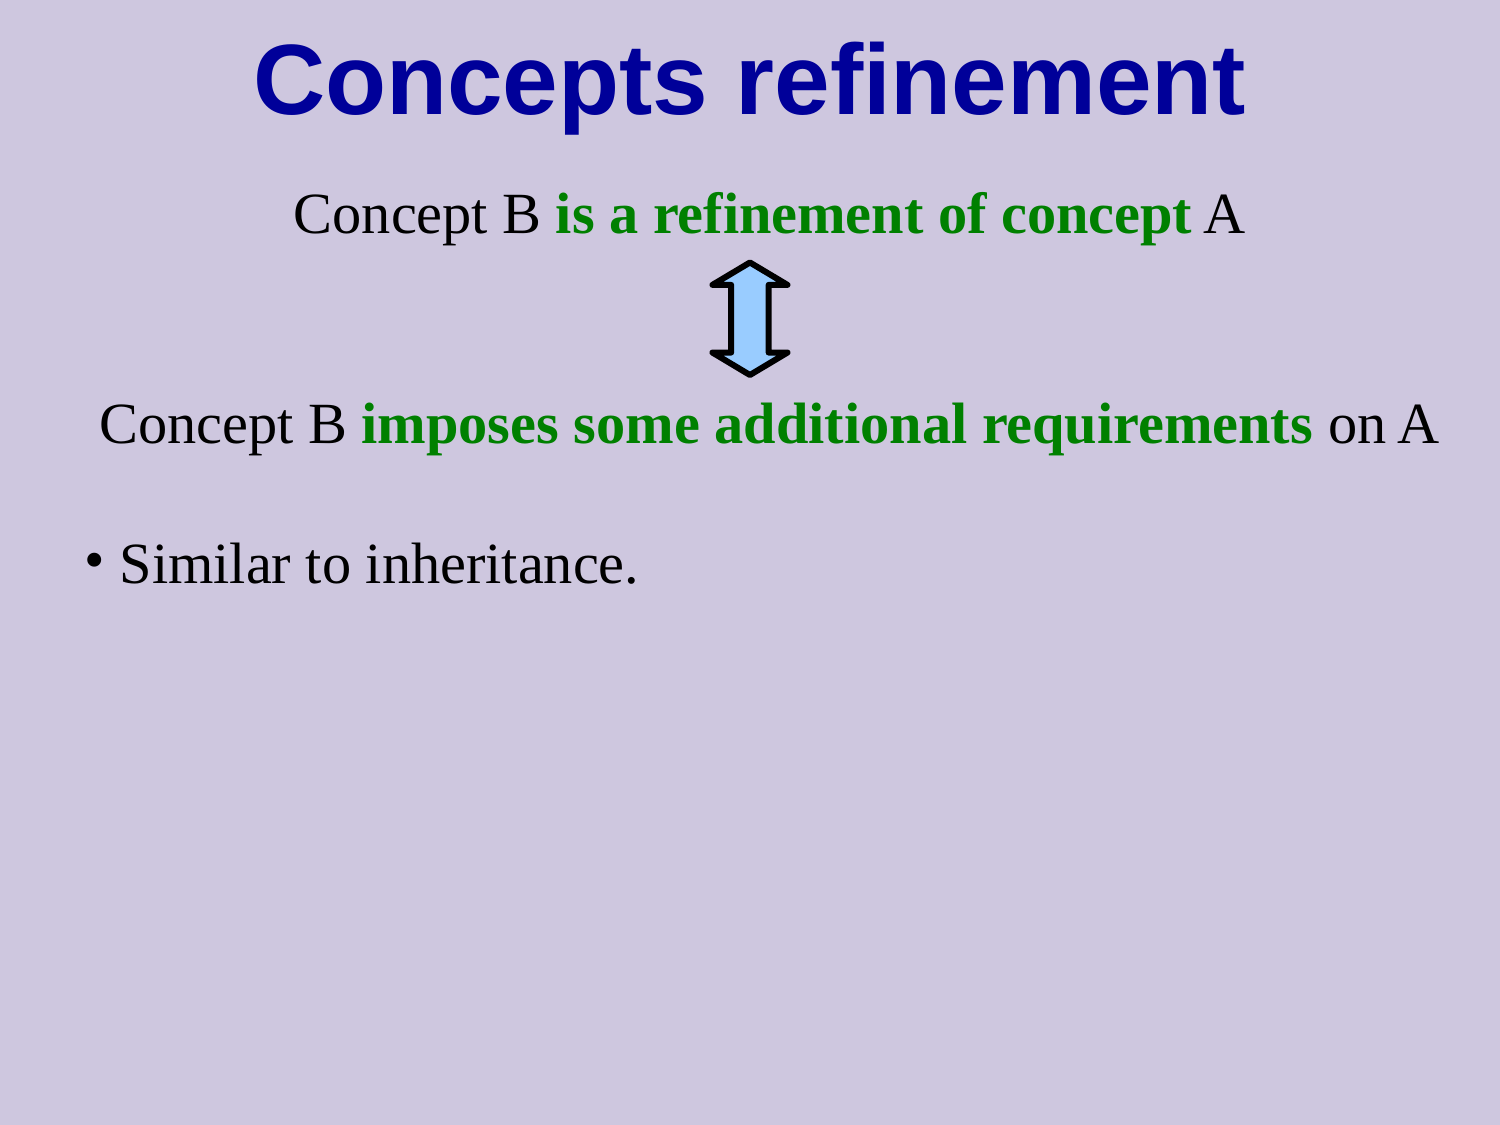

# Concepts refinement
 Concept B is a refinement of concept A
 Concept B imposes some additional requirements on A
 Similar to inheritance.